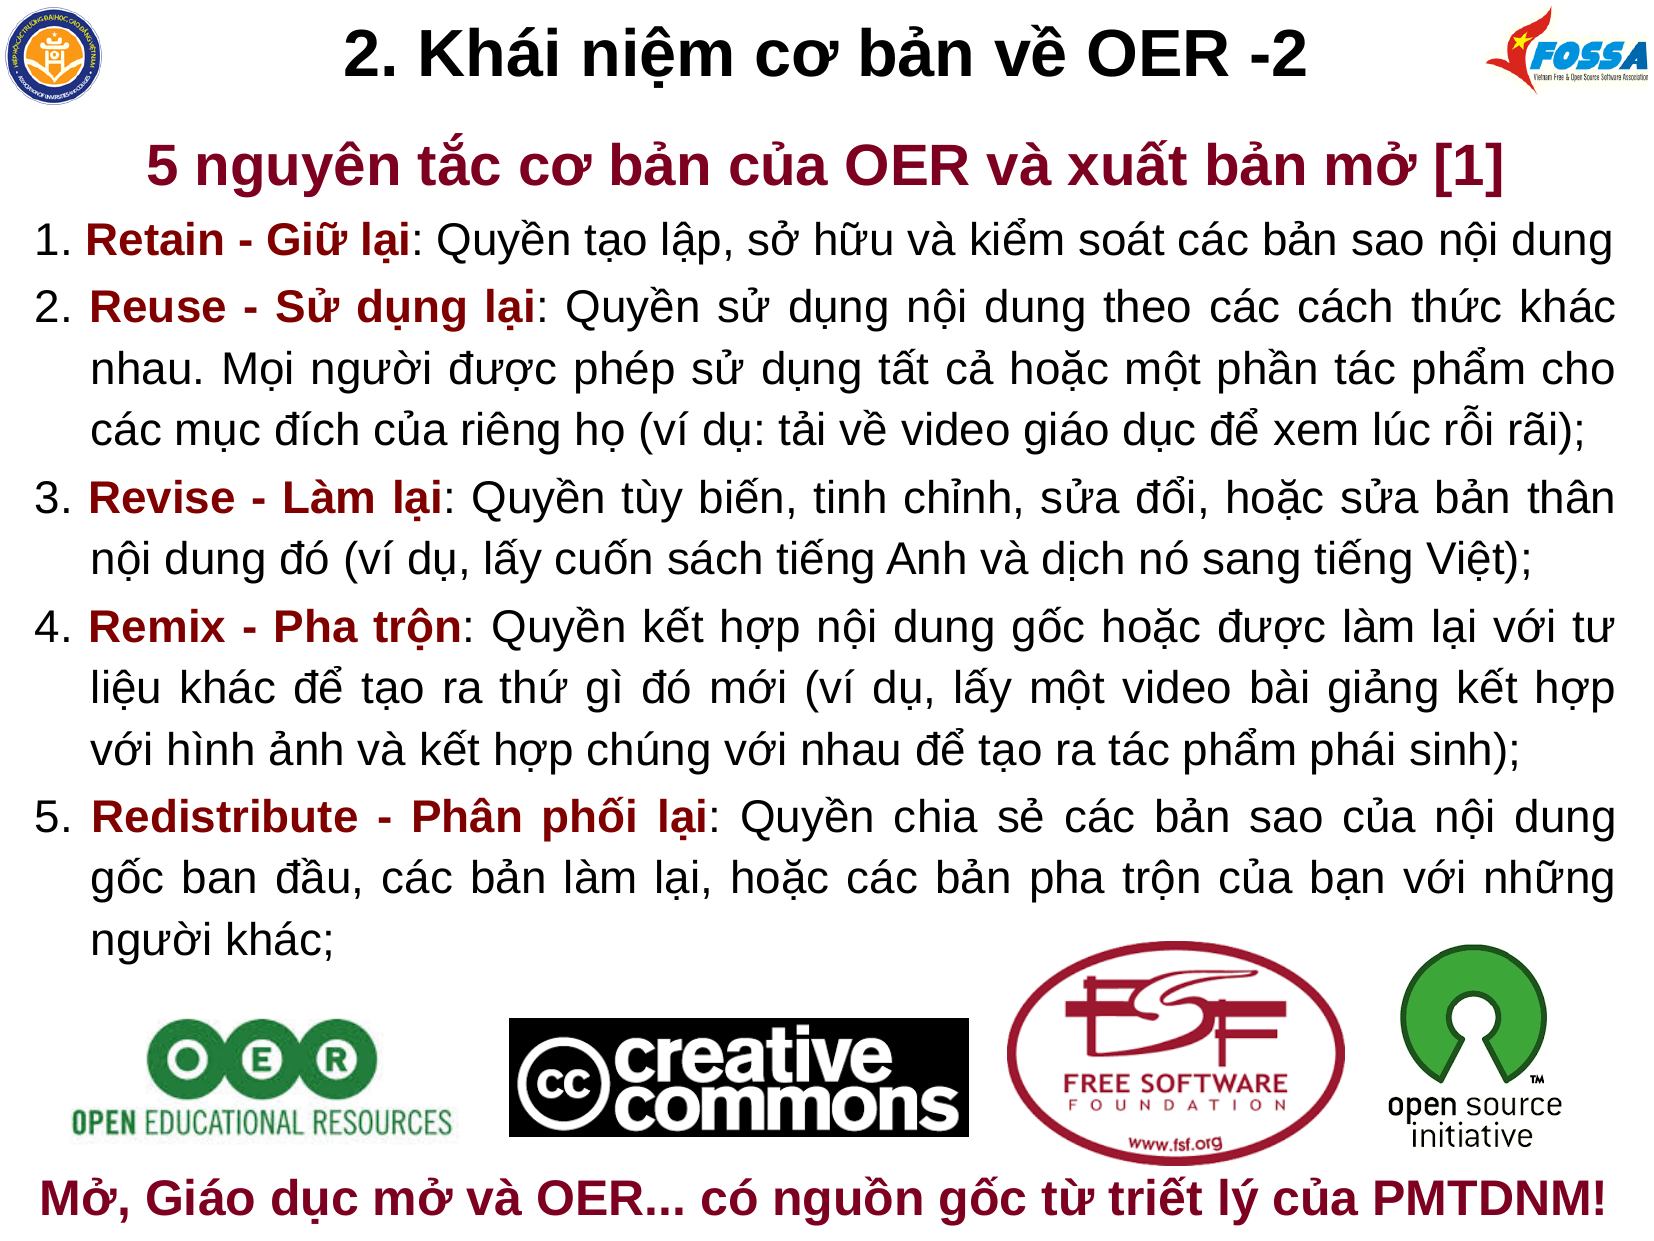

# 2. Khái niệm cơ bản về OER -2
5 nguyên tắc cơ bản của OER và xuất bản mở [1]
1. Retain - Giữ lại: Quyền tạo lập, sở hữu và kiểm soát các bản sao nội dung
2. Reuse - Sử dụng lại: Quyền sử dụng nội dung theo các cách thức khác nhau. Mọi người được phép sử dụng tất cả hoặc một phần tác phẩm cho các mục đích của riêng họ (ví dụ: tải về video giáo dục để xem lúc rỗi rãi);
3. Revise - Làm lại: Quyền tùy biến, tinh chỉnh, sửa đổi, hoặc sửa bản thân nội dung đó (ví dụ, lấy cuốn sách tiếng Anh và dịch nó sang tiếng Việt);
4. Remix - Pha trộn: Quyền kết hợp nội dung gốc hoặc được làm lại với tư liệu khác để tạo ra thứ gì đó mới (ví dụ, lấy một video bài giảng kết hợp với hình ảnh và kết hợp chúng với nhau để tạo ra tác phẩm phái sinh);
5. Redistribute - Phân phối lại: Quyền chia sẻ các bản sao của nội dung gốc ban đầu, các bản làm lại, hoặc các bản pha trộn của bạn với những người khác;
Mở, Giáo dục mở và OER... có nguồn gốc từ triết lý của PMTDNM!